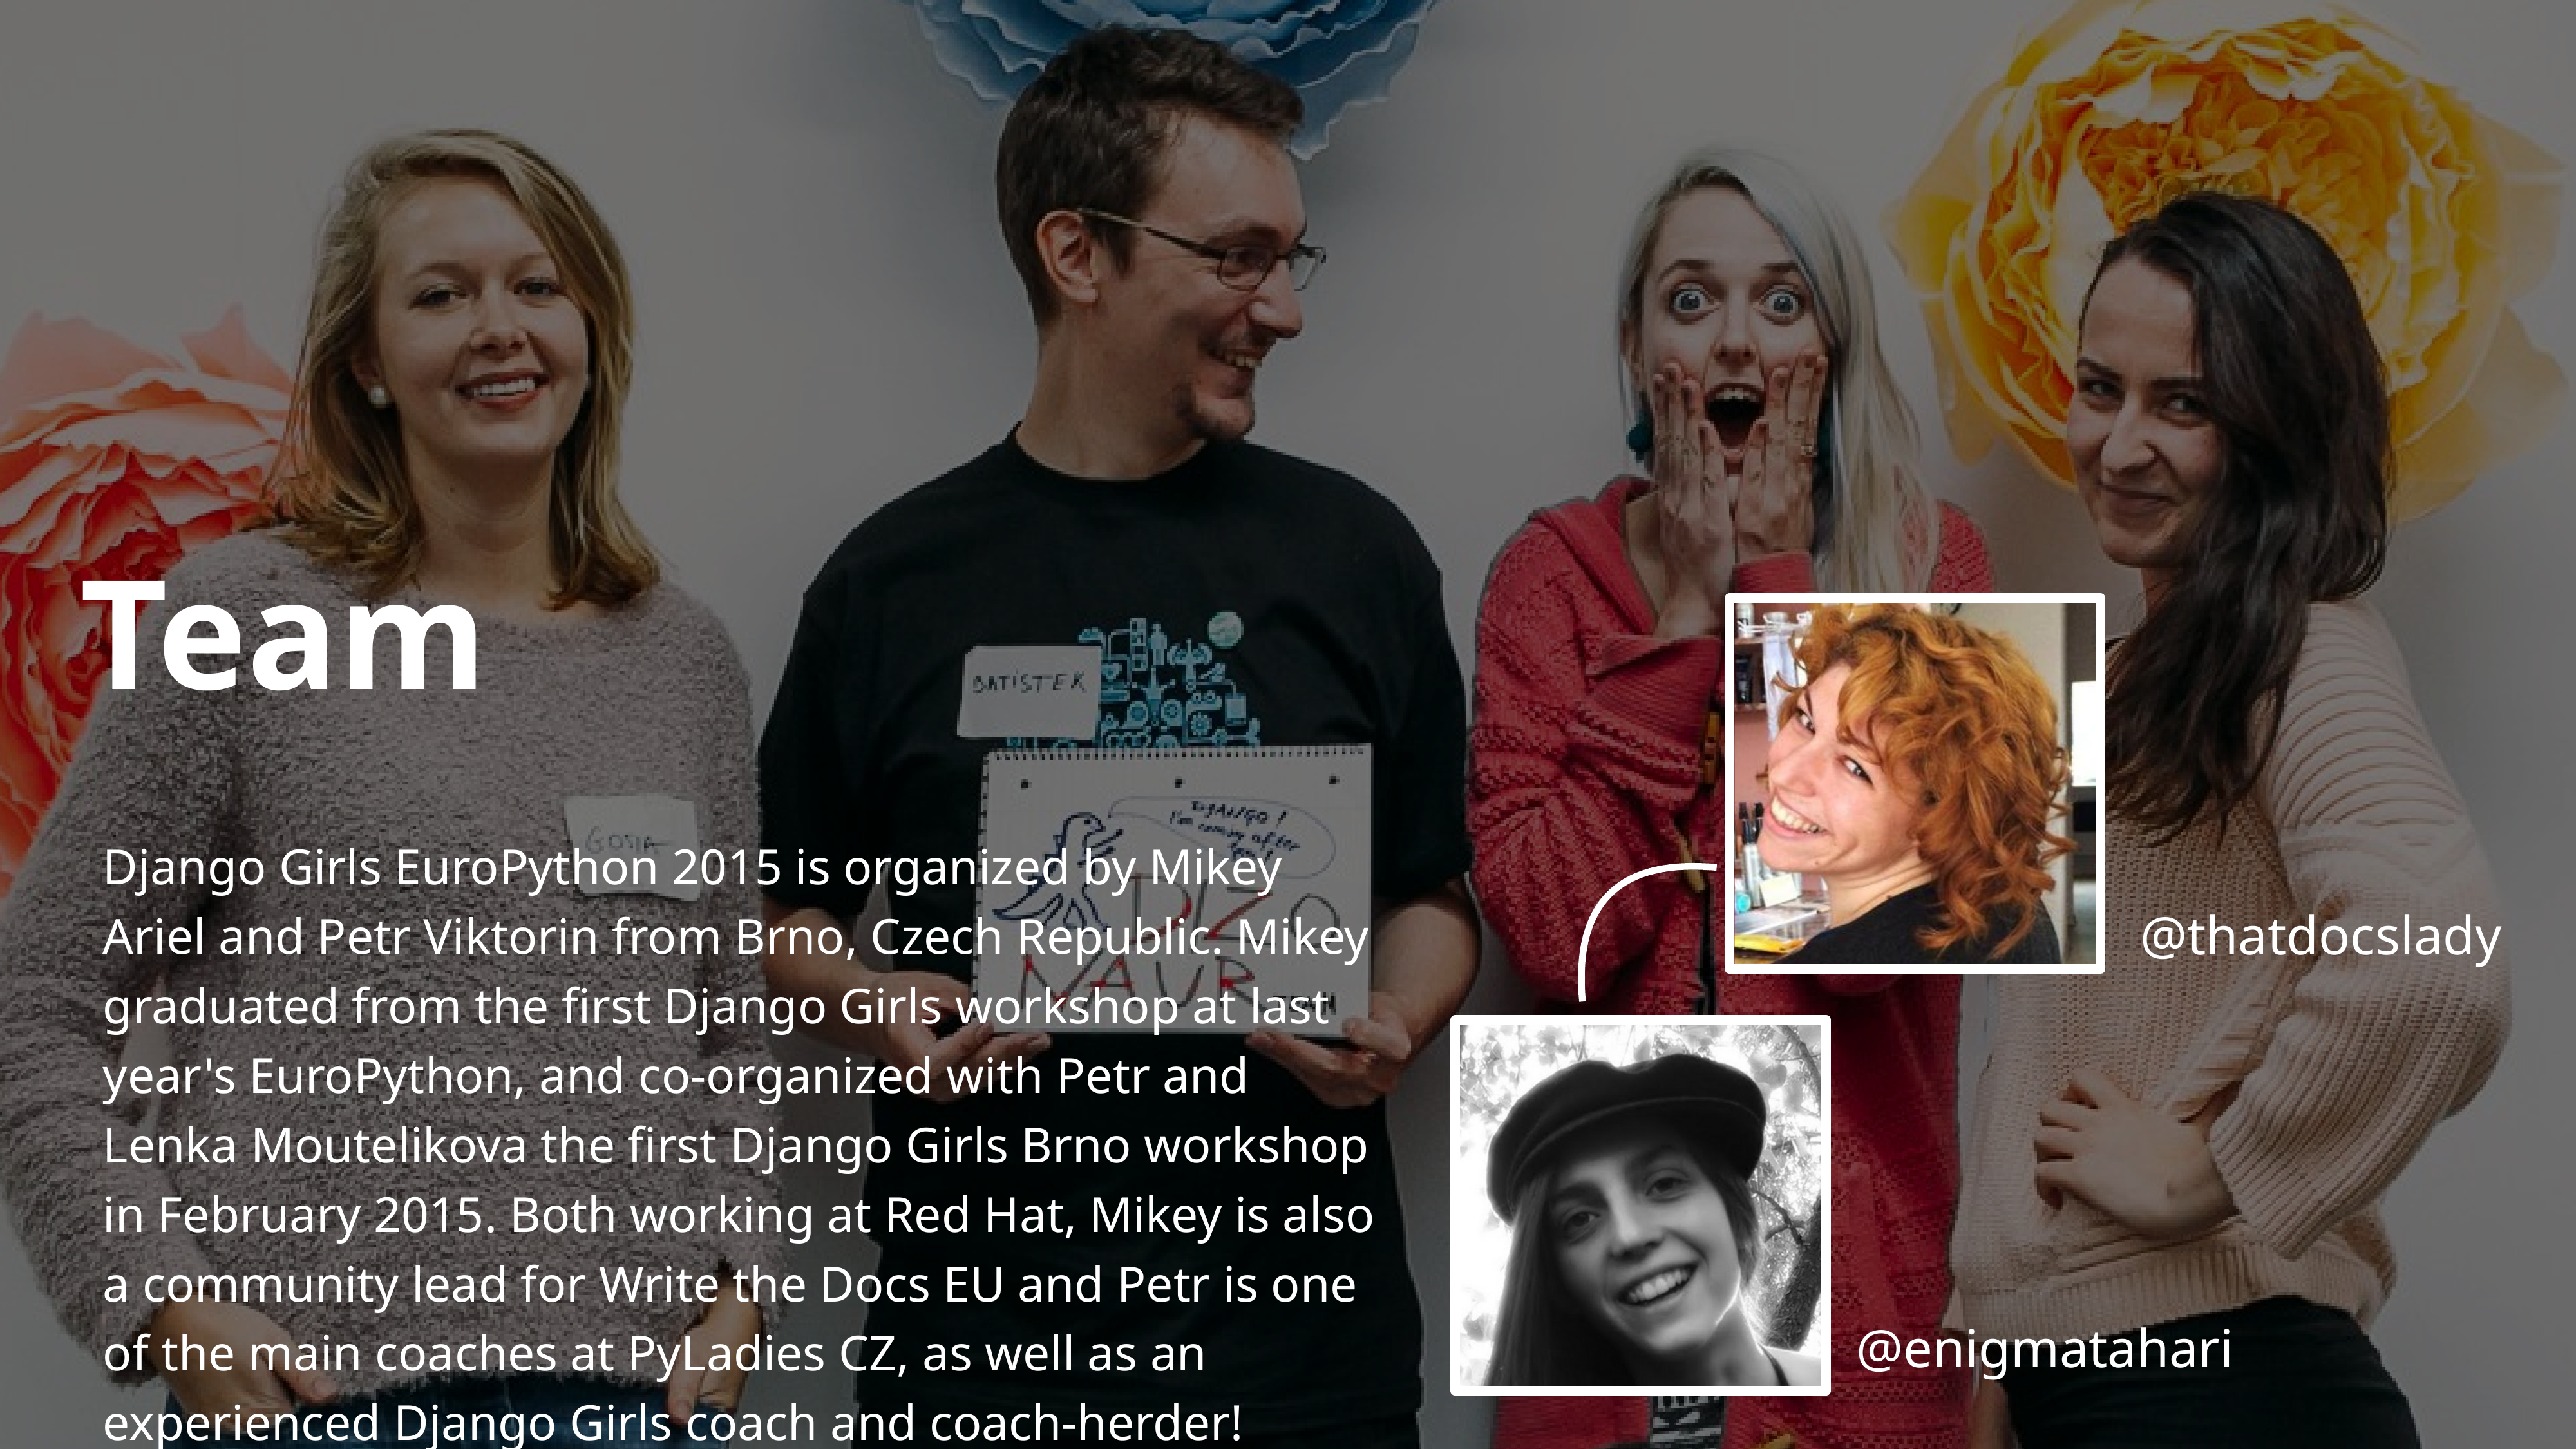

# Team
Django Girls EuroPython 2015 is organized by Mikey Ariel and Petr Viktorin from Brno, Czech Republic. Mikey graduated from the first Django Girls workshop at last year's EuroPython, and co-organized with Petr and Lenka Moutelikova the first Django Girls Brno workshop in February 2015. Both working at Red Hat, Mikey is also a community lead for Write the Docs EU and Petr is one of the main coaches at PyLadies CZ, as well as an experienced Django Girls coach and coach-herder!
@thatdocslady
@enigmatahari